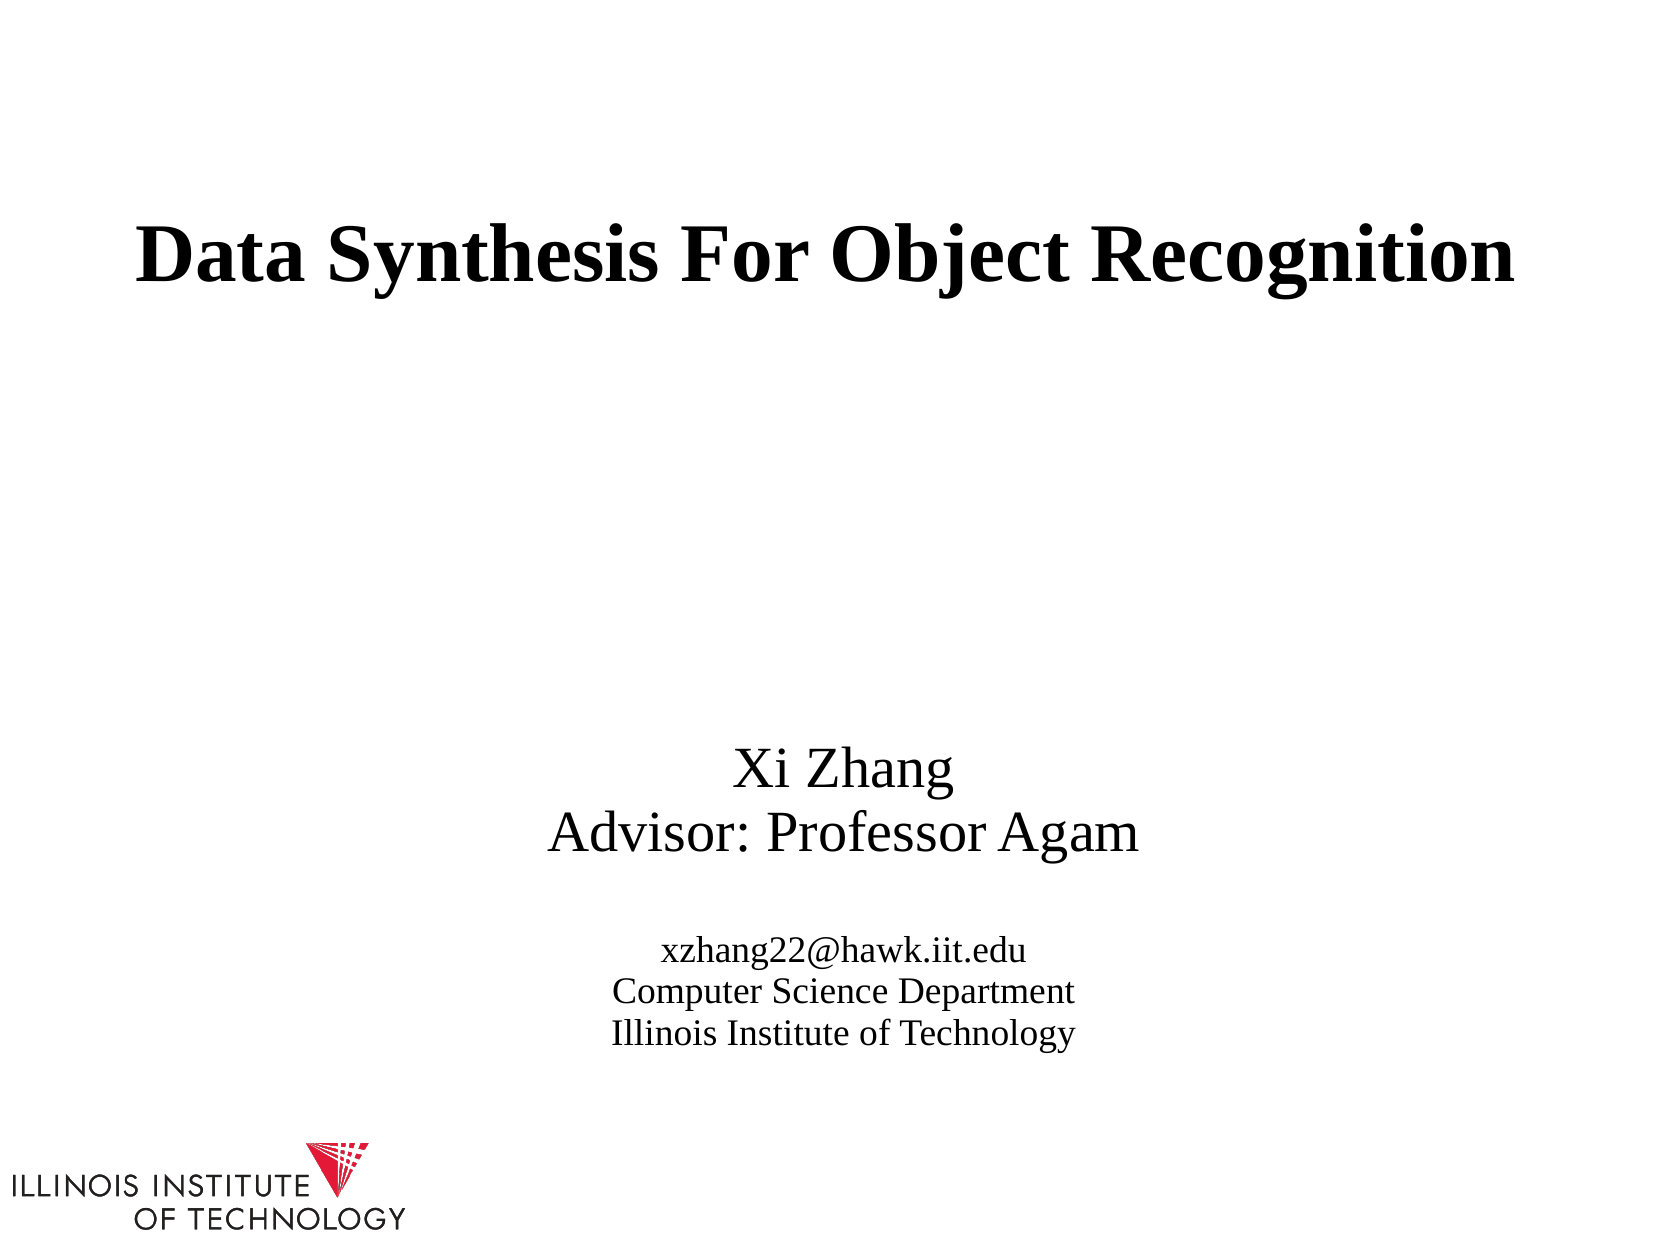

# Data Synthesis For Object Recognition
Xi Zhang
Advisor: Professor Agam
xzhang22@hawk.iit.edu
Computer Science Department
Illinois Institute of Technology